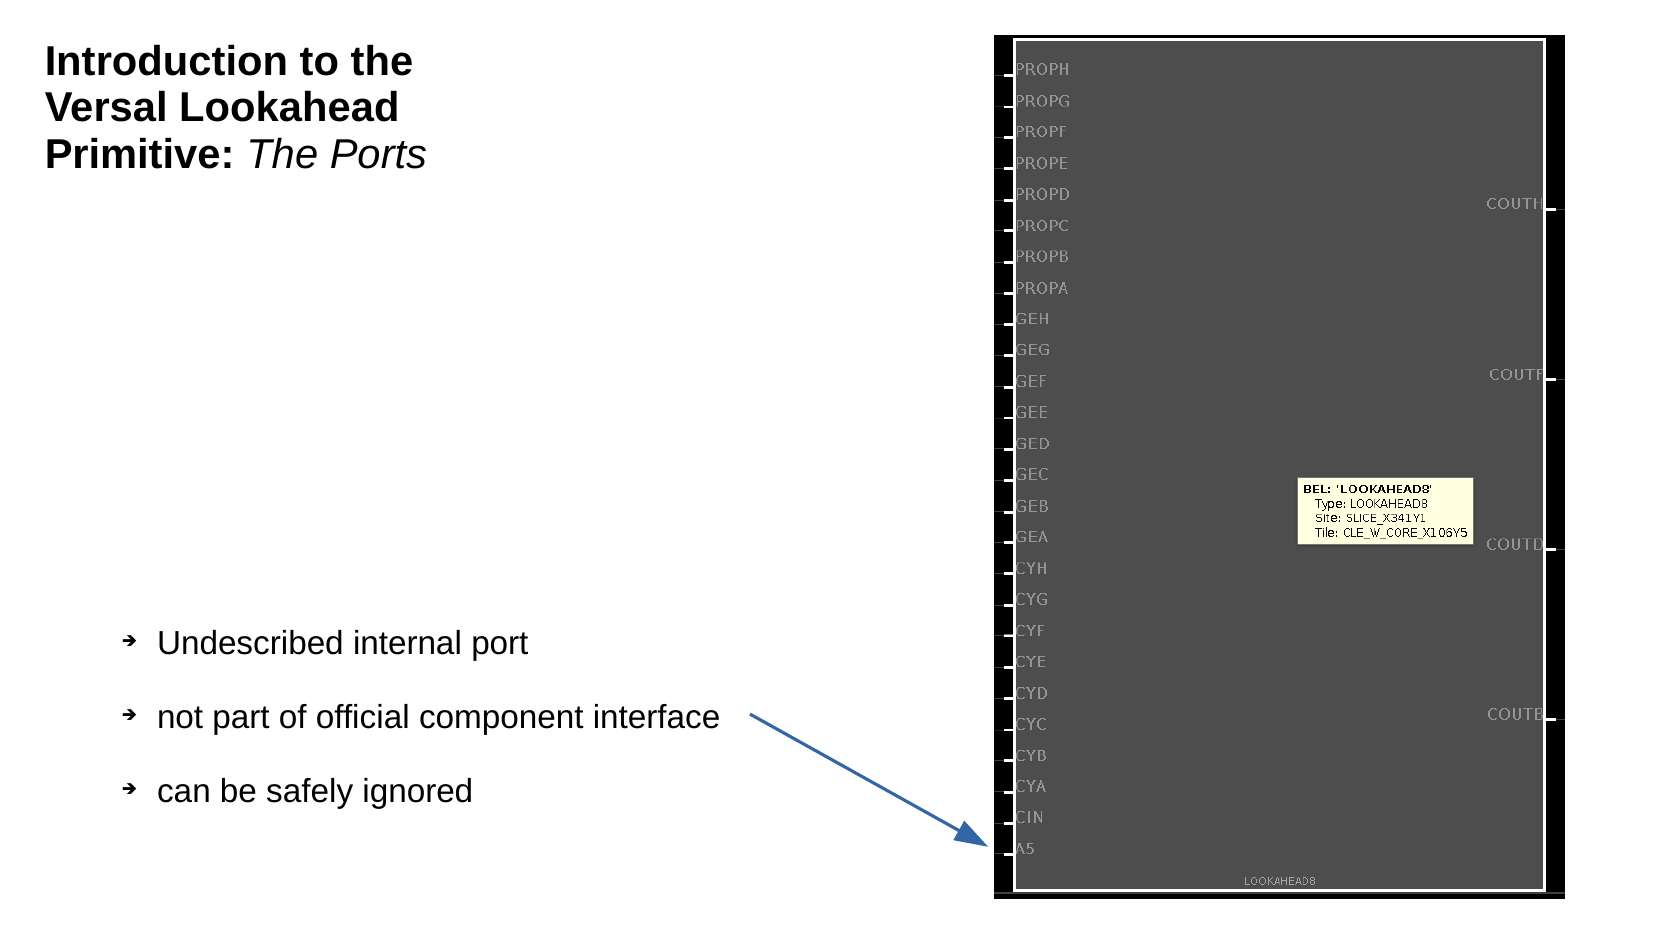

Introduction to the
Versal Lookahead Primitive: The Ports
Undescribed internal port
not part of official component interface
can be safely ignored